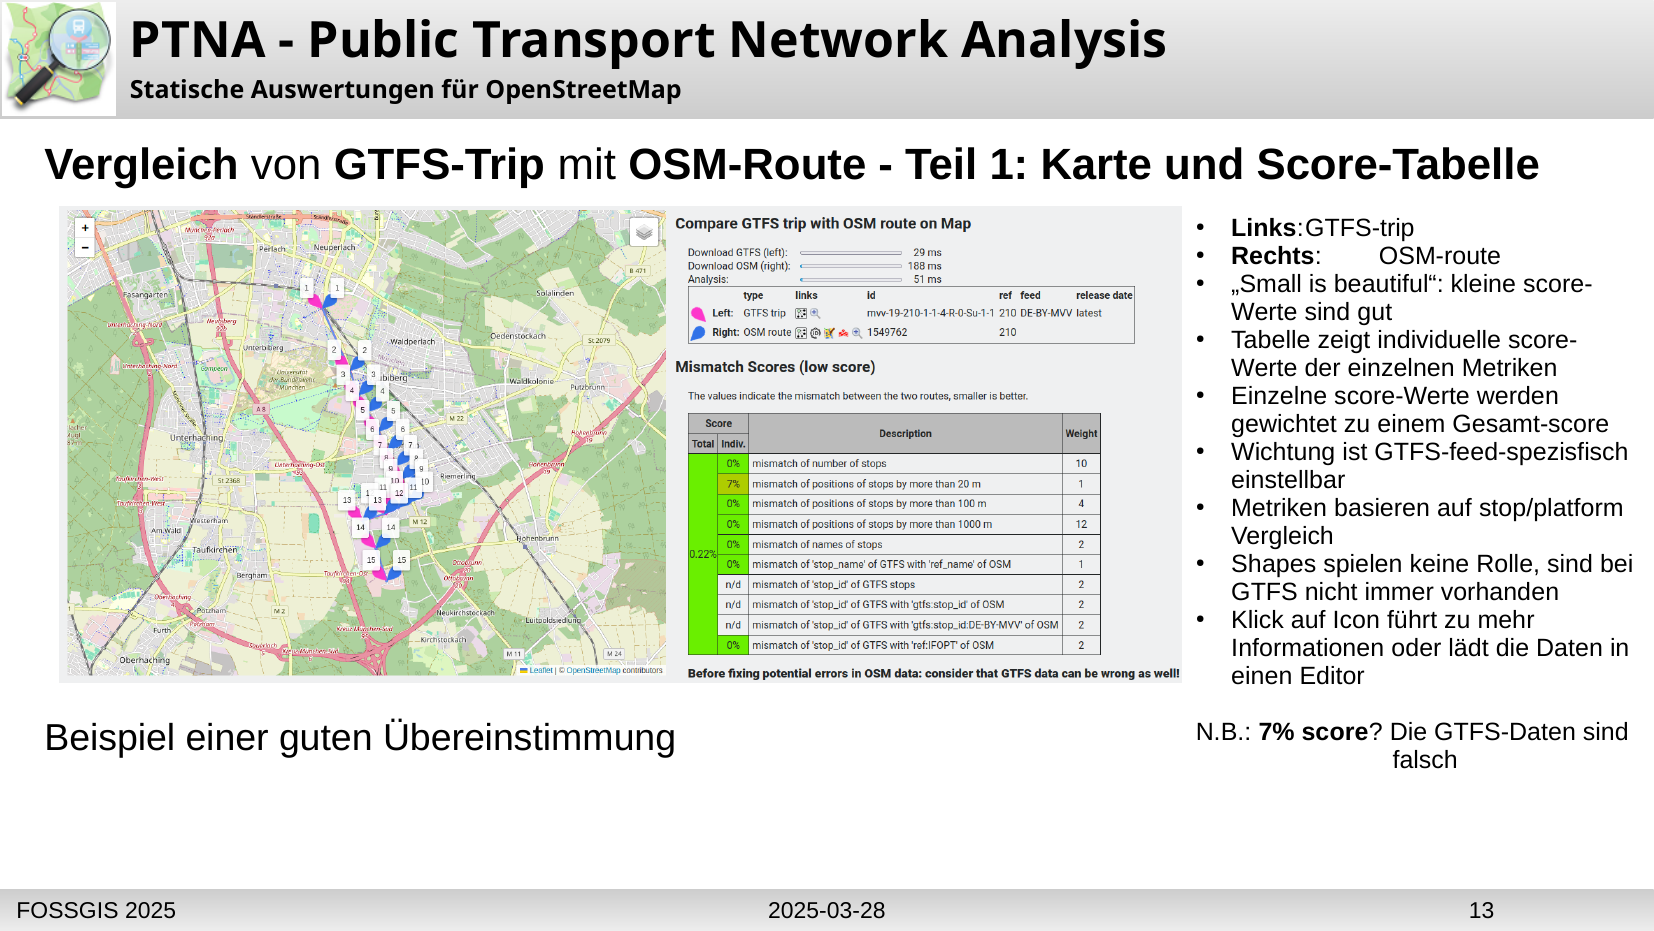

PTNA - Public Transport Network Analysis
Statische Auswertungen für OpenStreetMap
Vergleich von GTFS-Trip mit OSM-Route - Teil 1: Karte und Score-Tabelle
Links:	GTFS-trip
Rechts:	OSM-route
„Small is beautiful“: kleine score-Werte sind gut
Tabelle zeigt individuelle score-Werte der einzelnen Metriken
Einzelne score-Werte werden gewichtet zu einem Gesamt-score
Wichtung ist GTFS-feed-spezisfisch einstellbar
Metriken basieren auf stop/platform Vergleich
Shapes spielen keine Rolle, sind bei GTFS nicht immer vorhanden
Klick auf Icon führt zu mehr Informationen oder lädt die Daten in einen Editor
N.B.: 7% score? Die GTFS-Daten sind
		 falsch
Beispiel einer guten Übereinstimmung
FOSSGIS 2025
2025-03-28